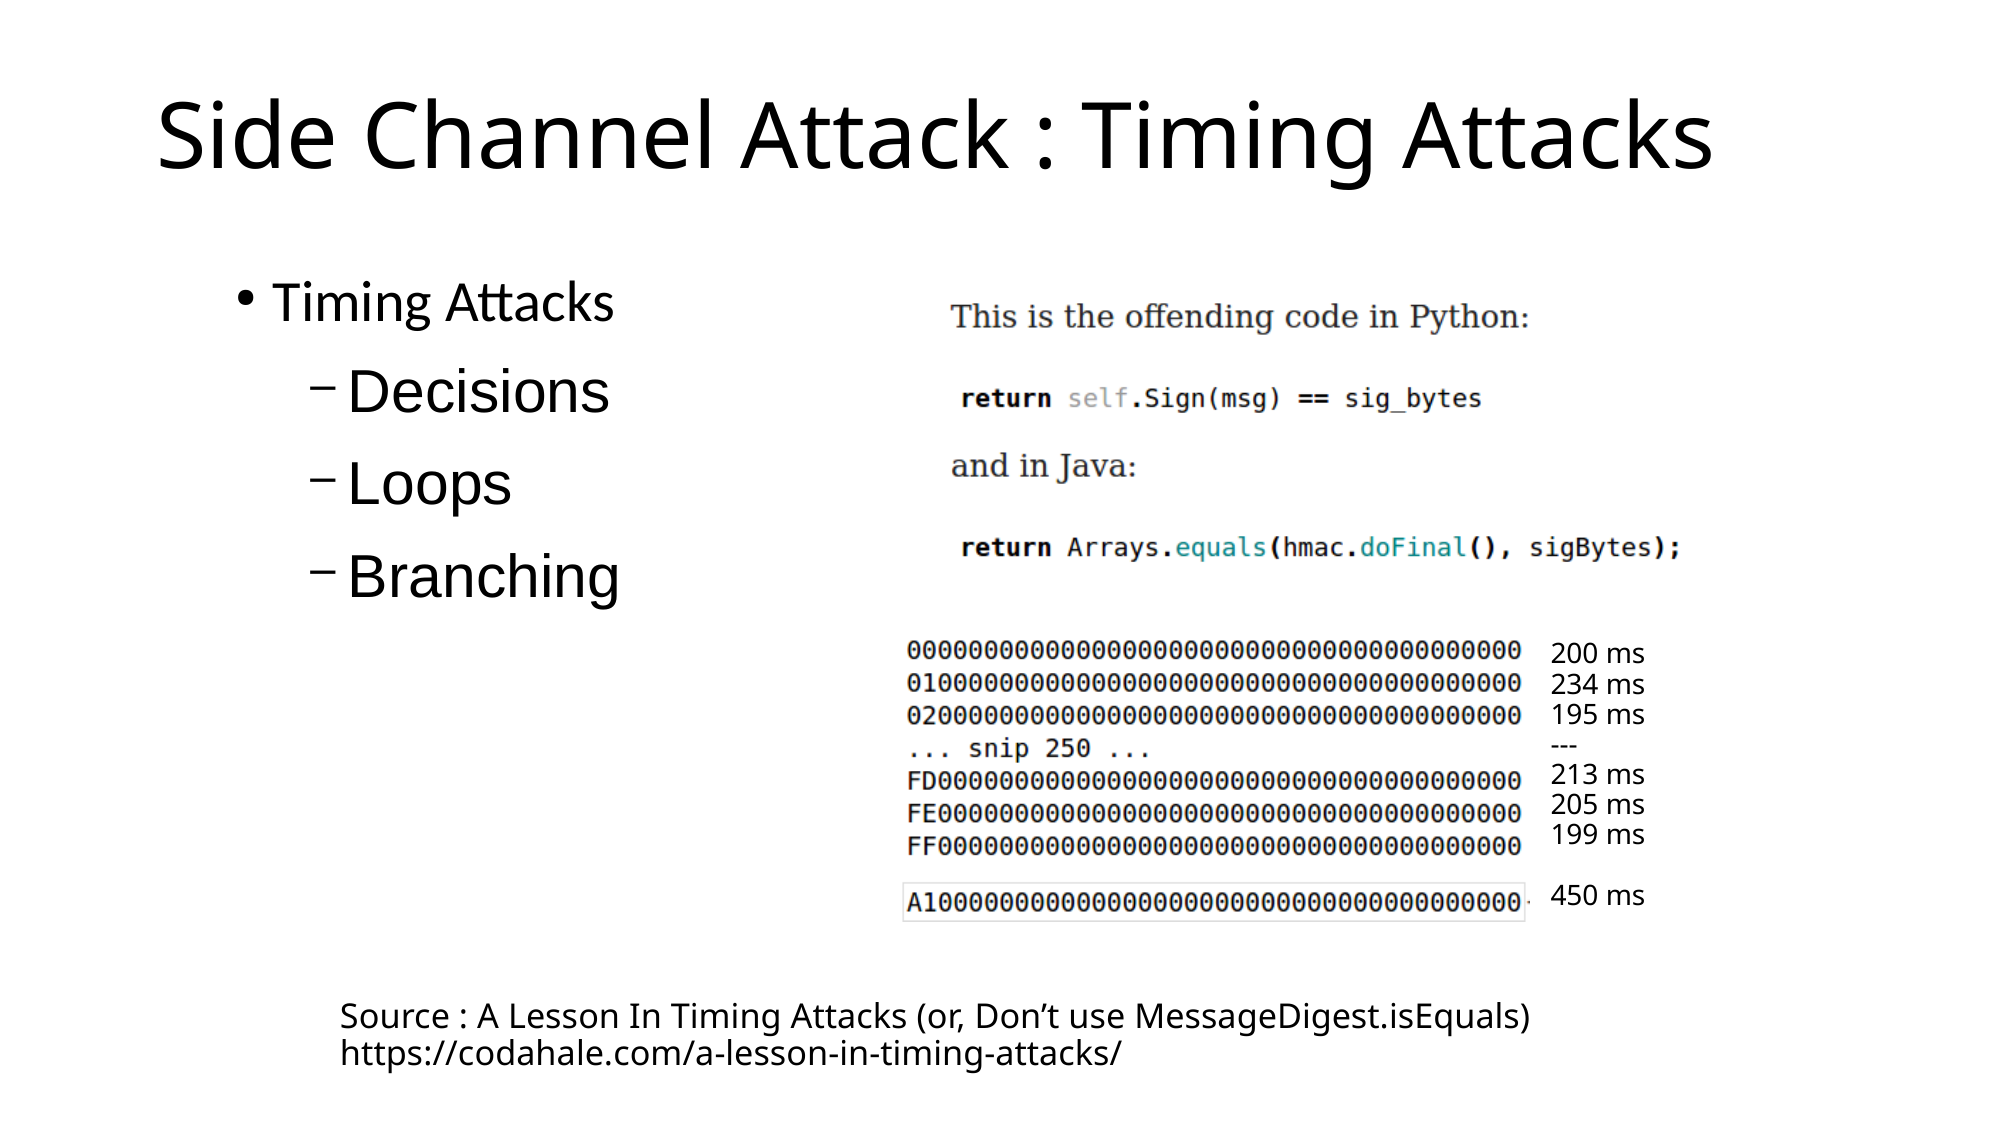

# Side Channel Attack : Timing Attacks
Timing Attacks
Decisions
Loops
Branching
200 ms
234 ms
195 ms
---
213 ms
205 ms
199 ms
450 ms
Source : A Lesson In Timing Attacks (or, Don’t use MessageDigest.isEquals)
https://codahale.com/a-lesson-in-timing-attacks/